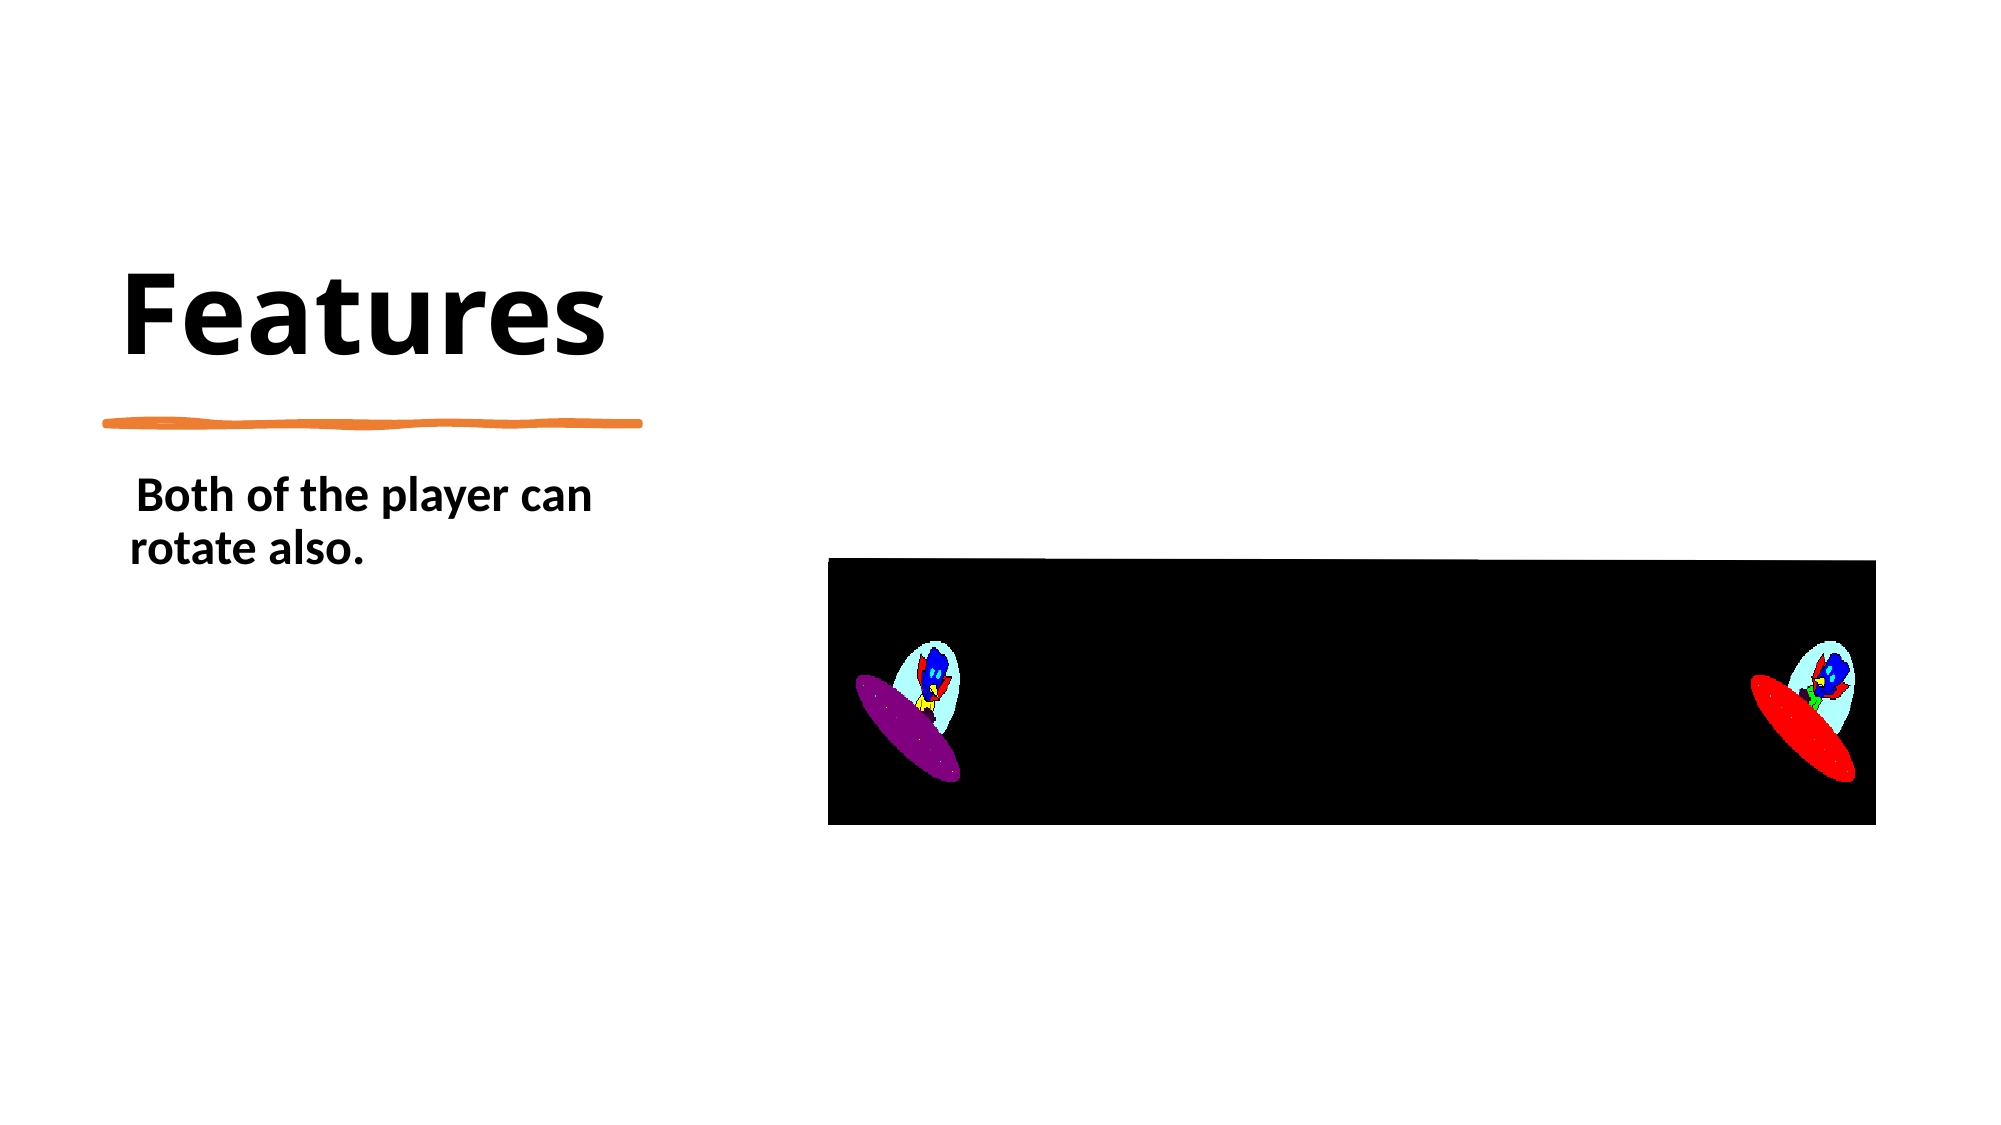

# Features
Both of the player can rotate also.